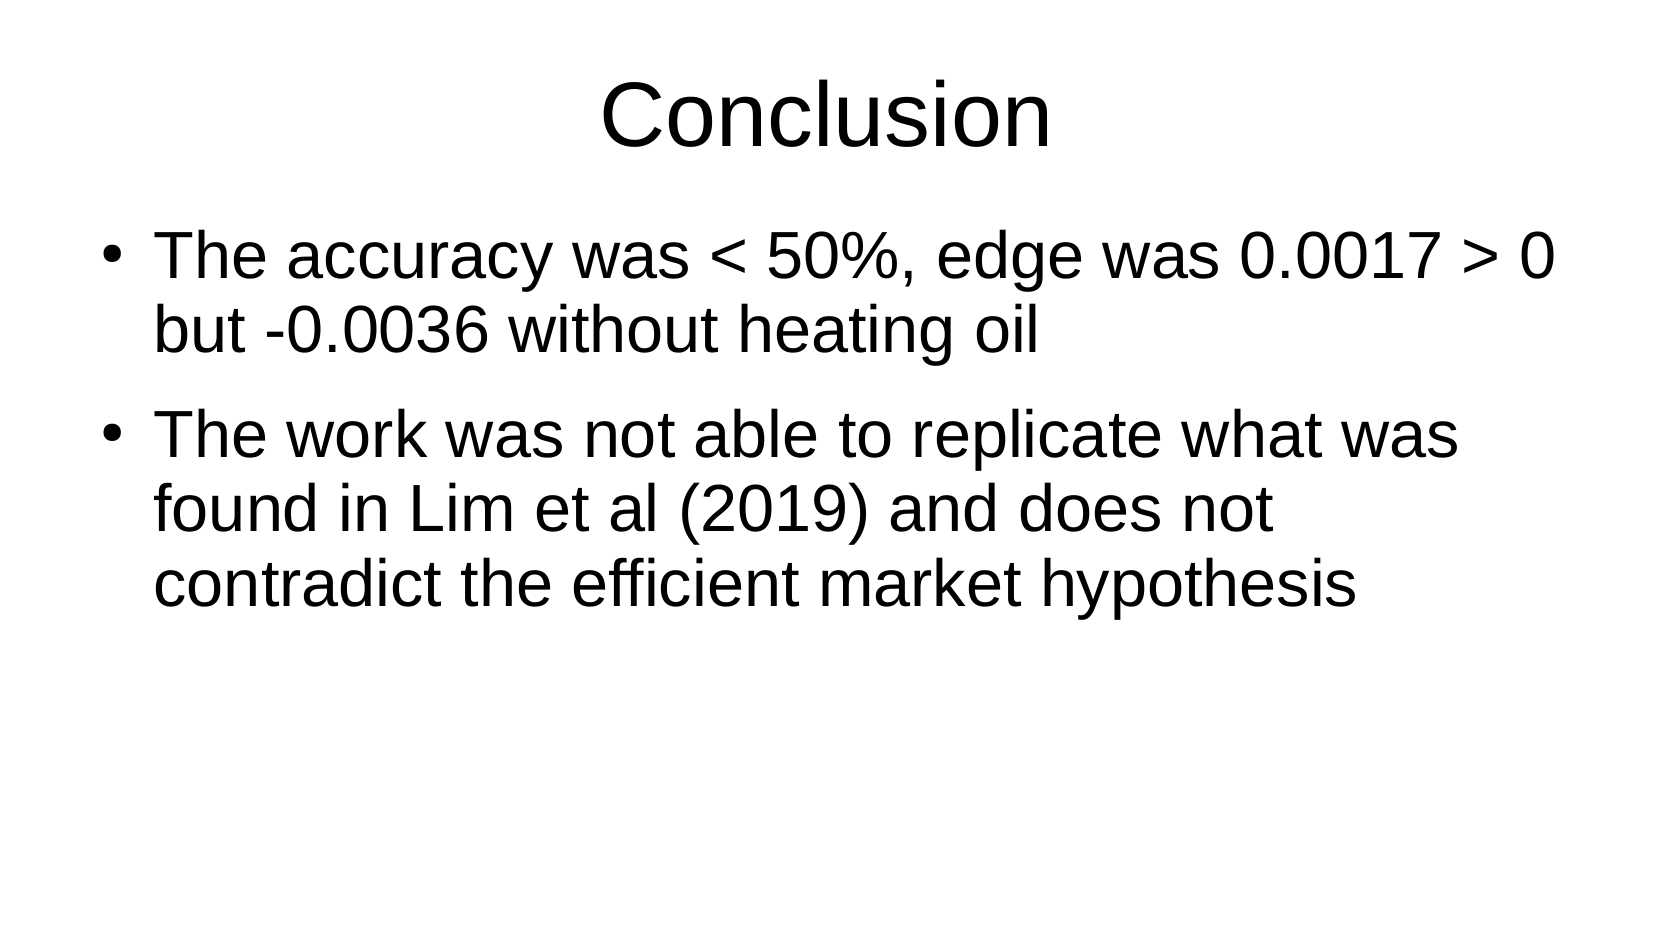

# Conclusion
The accuracy was < 50%, edge was 0.0017 > 0 but -0.0036 without heating oil
The work was not able to replicate what was found in Lim et al (2019) and does not contradict the efficient market hypothesis